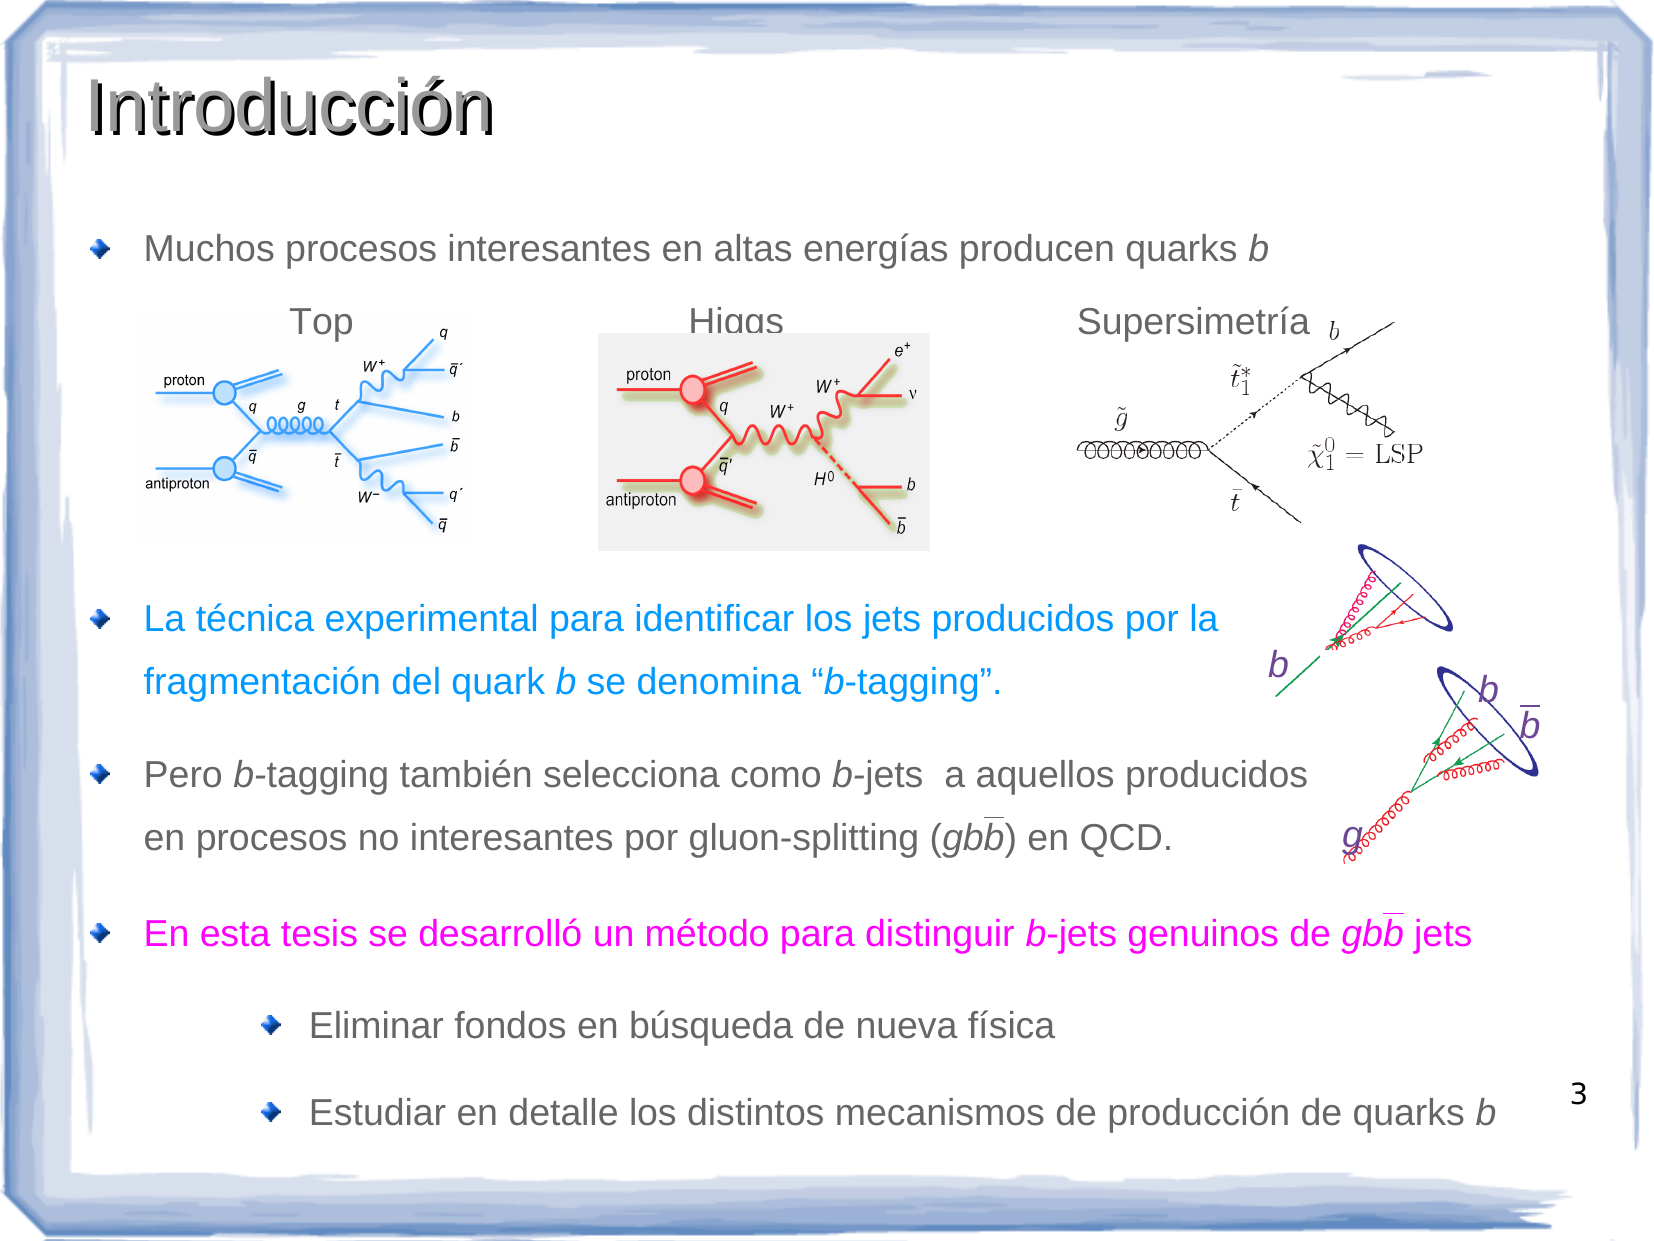

# Introducción
Muchos procesos interesantes en altas energías producen quarks b
La técnica experimental para identificar los jets producidos por la fragmentación del quark b se denomina “b-tagging”.
Pero b-tagging también selecciona como b-jets a aquellos producidos en procesos no interesantes por gluon-splitting (gbb) en QCD.
 Top Higgs Supersimetría
b
b
b
g
En esta tesis se desarrolló un método para distinguir b-jets genuinos de gbb jets
Eliminar fondos en búsqueda de nueva física
Estudiar en detalle los distintos mecanismos de producción de quarks b
3